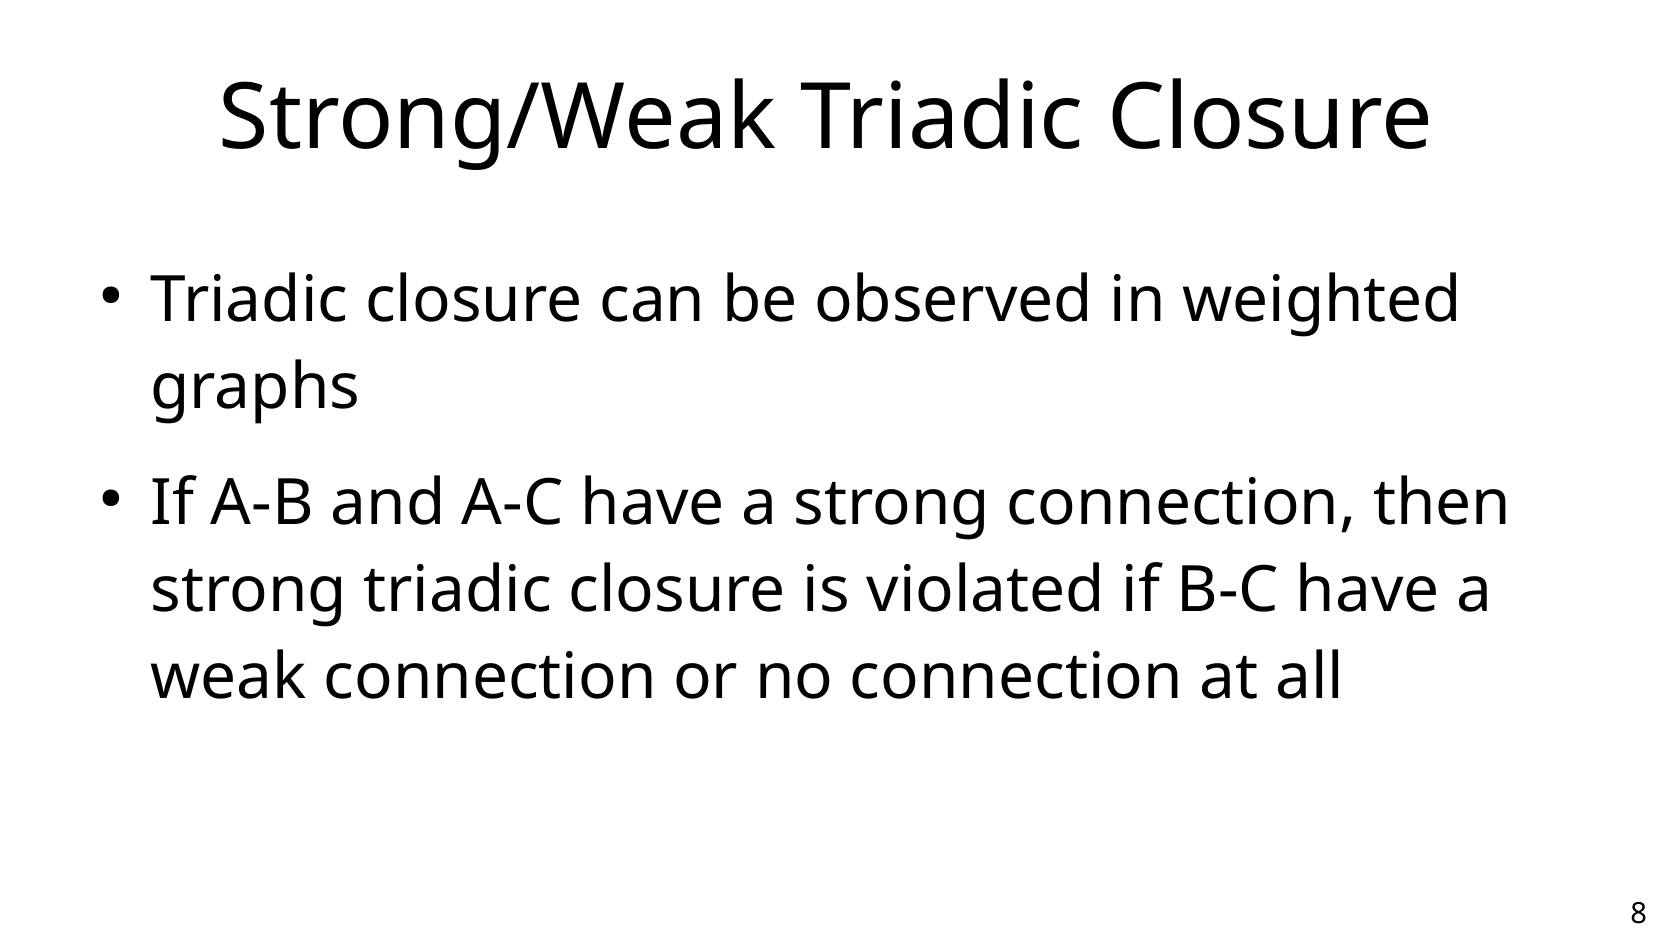

# Strong/Weak Triadic Closure
Triadic closure can be observed in weighted graphs
If A-B and A-C have a strong connection, then strong triadic closure is violated if B-C have a weak connection or no connection at all
8